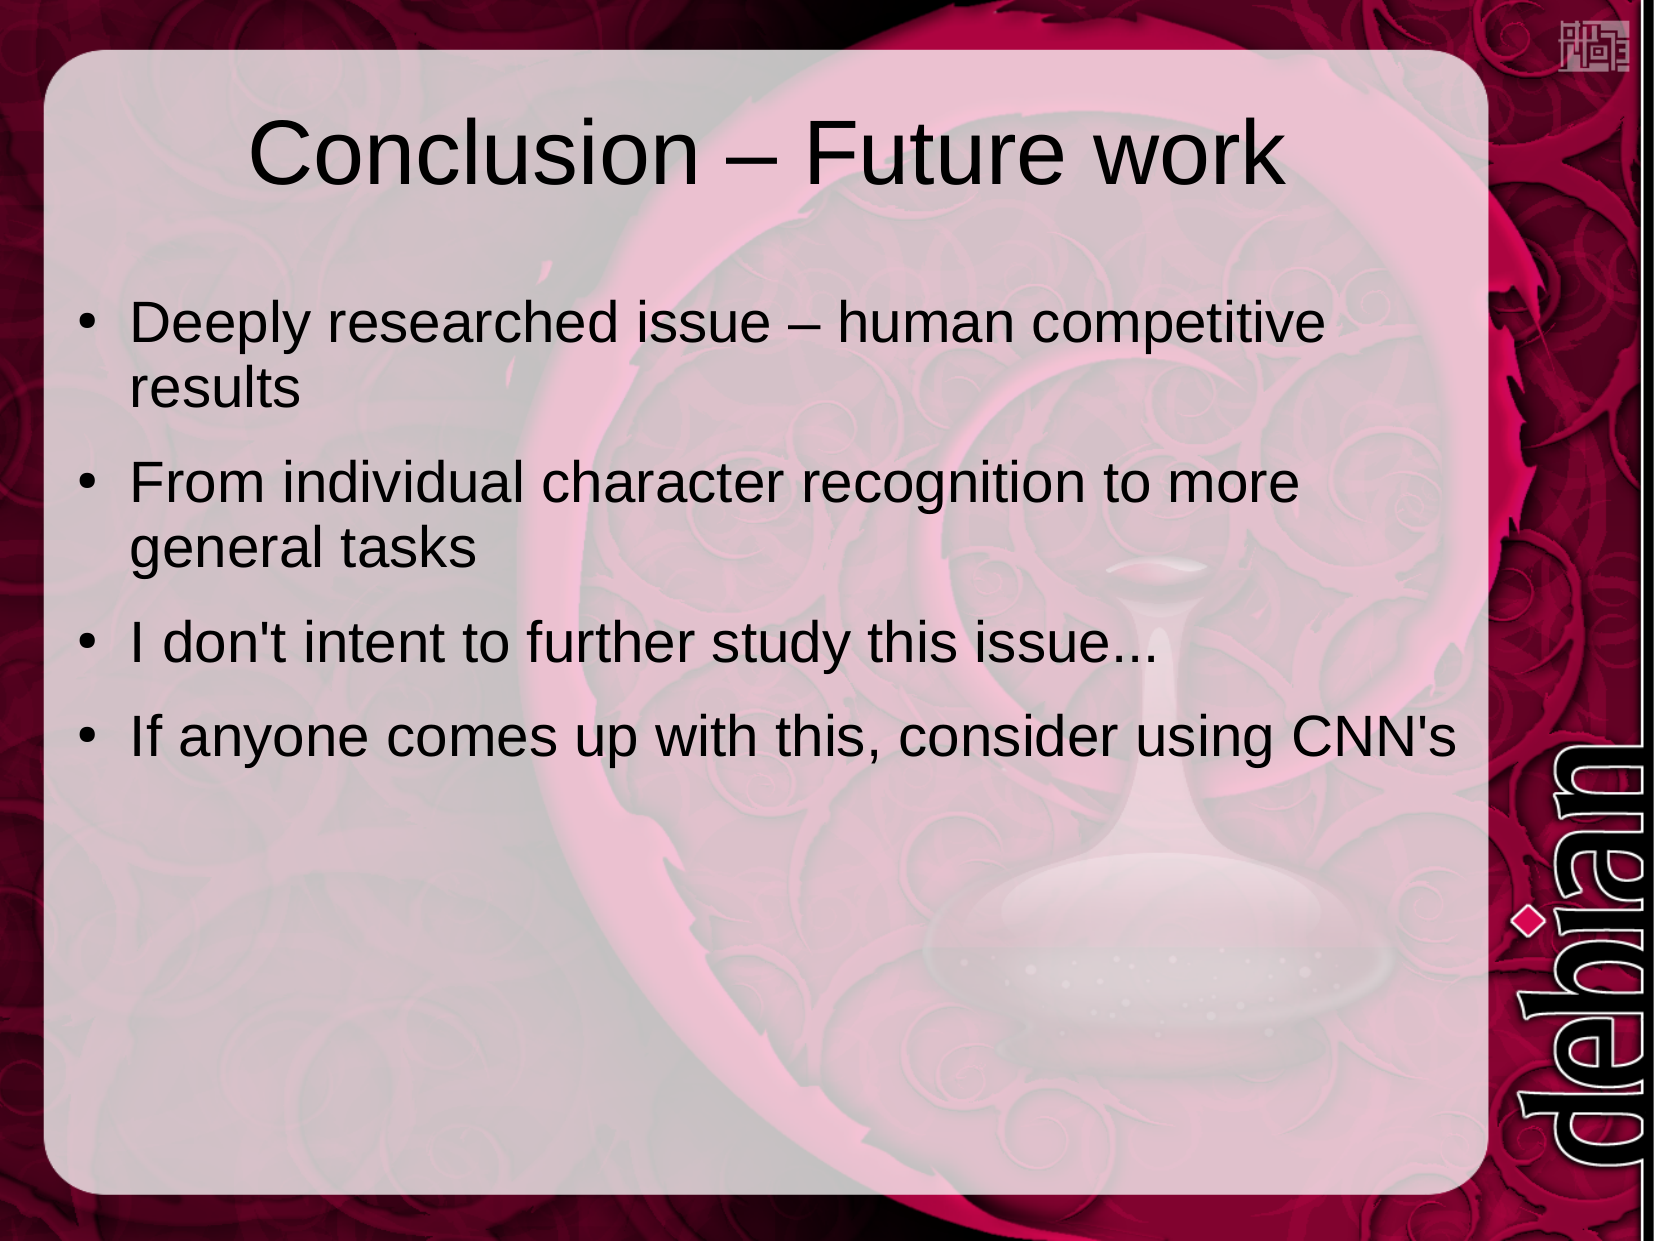

# Conclusion – Future work
Deeply researched issue – human competitive results
From individual character recognition to more general tasks
I don't intent to further study this issue...
If anyone comes up with this, consider using CNN's